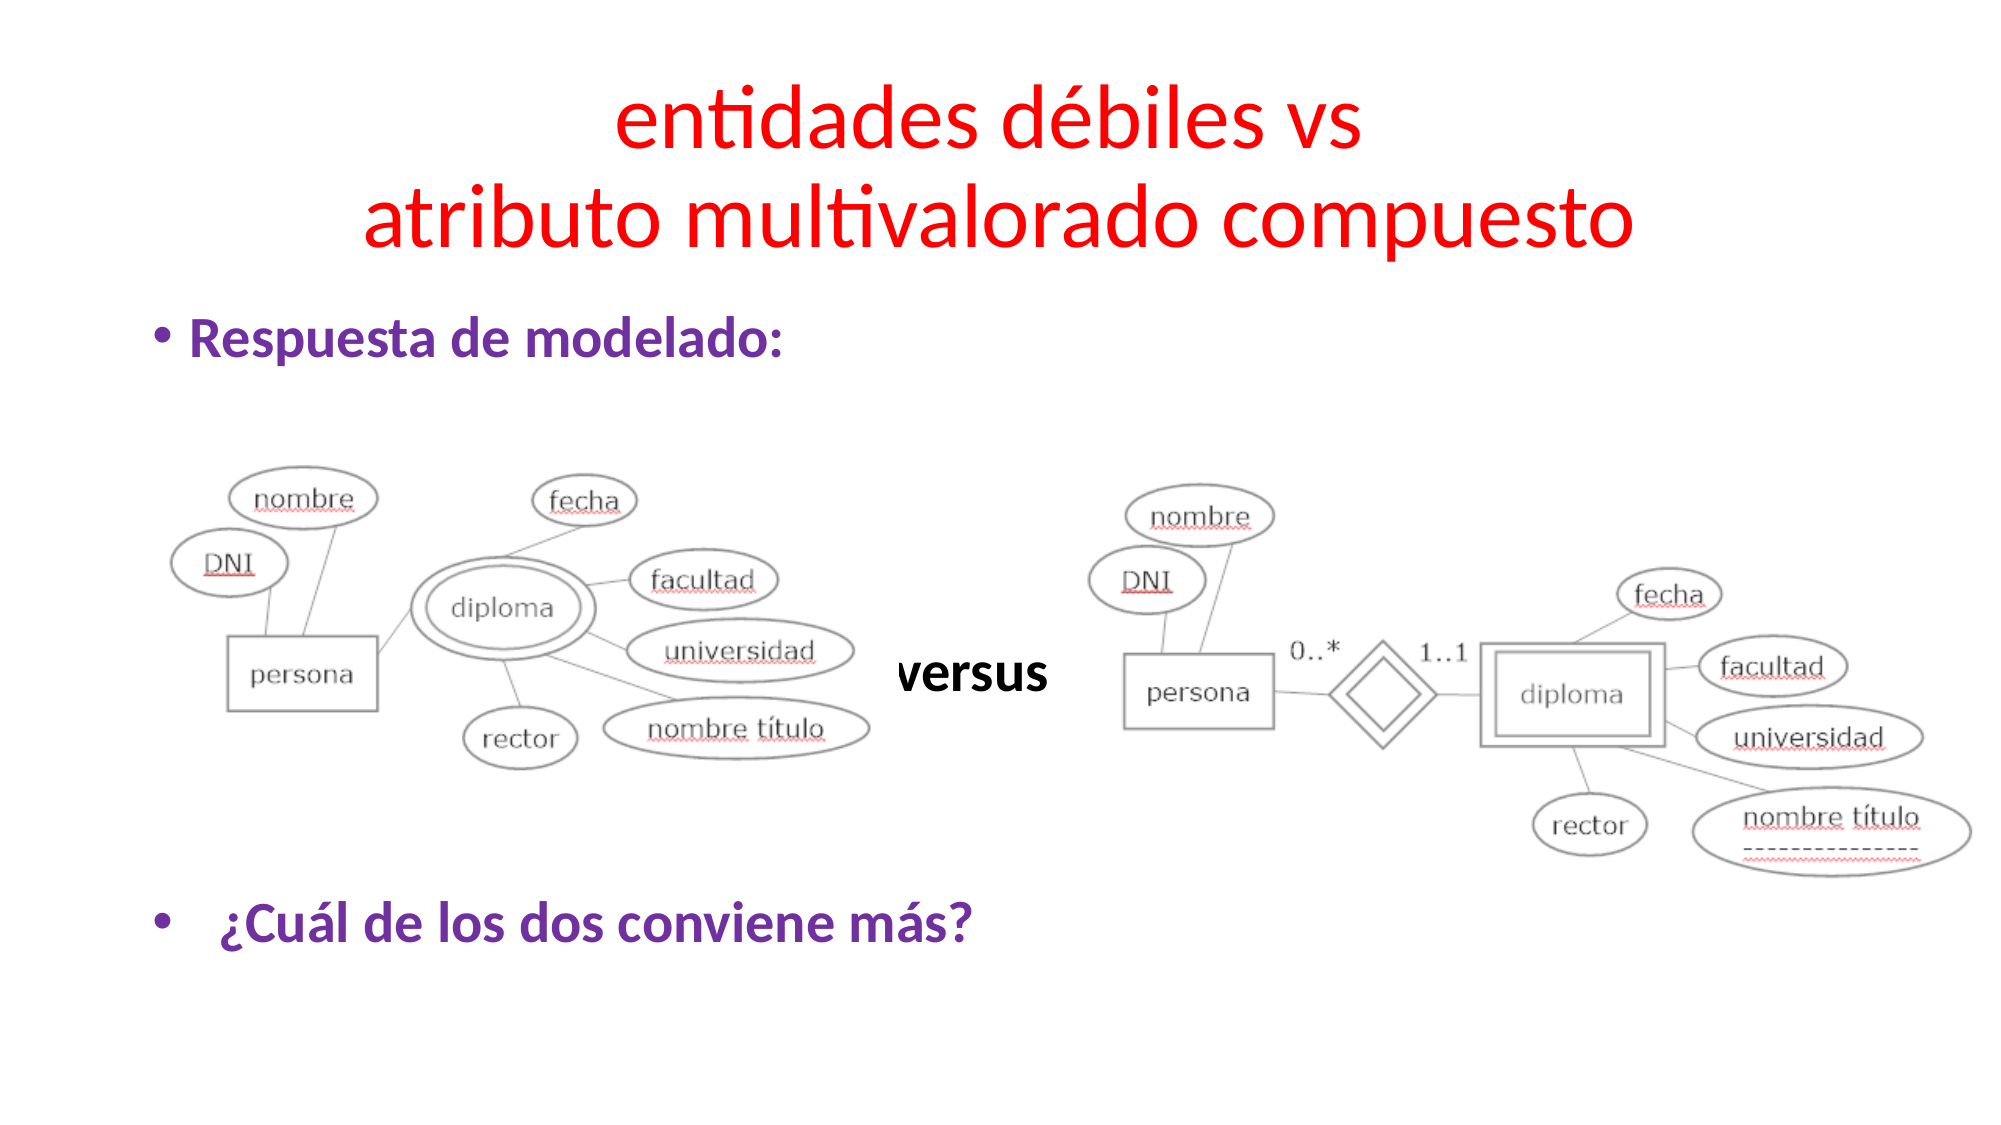

# entidades débiles vs atributo multivalorado compuesto
Respuesta de modelado:
 versus
¿Cuál de los dos conviene más?